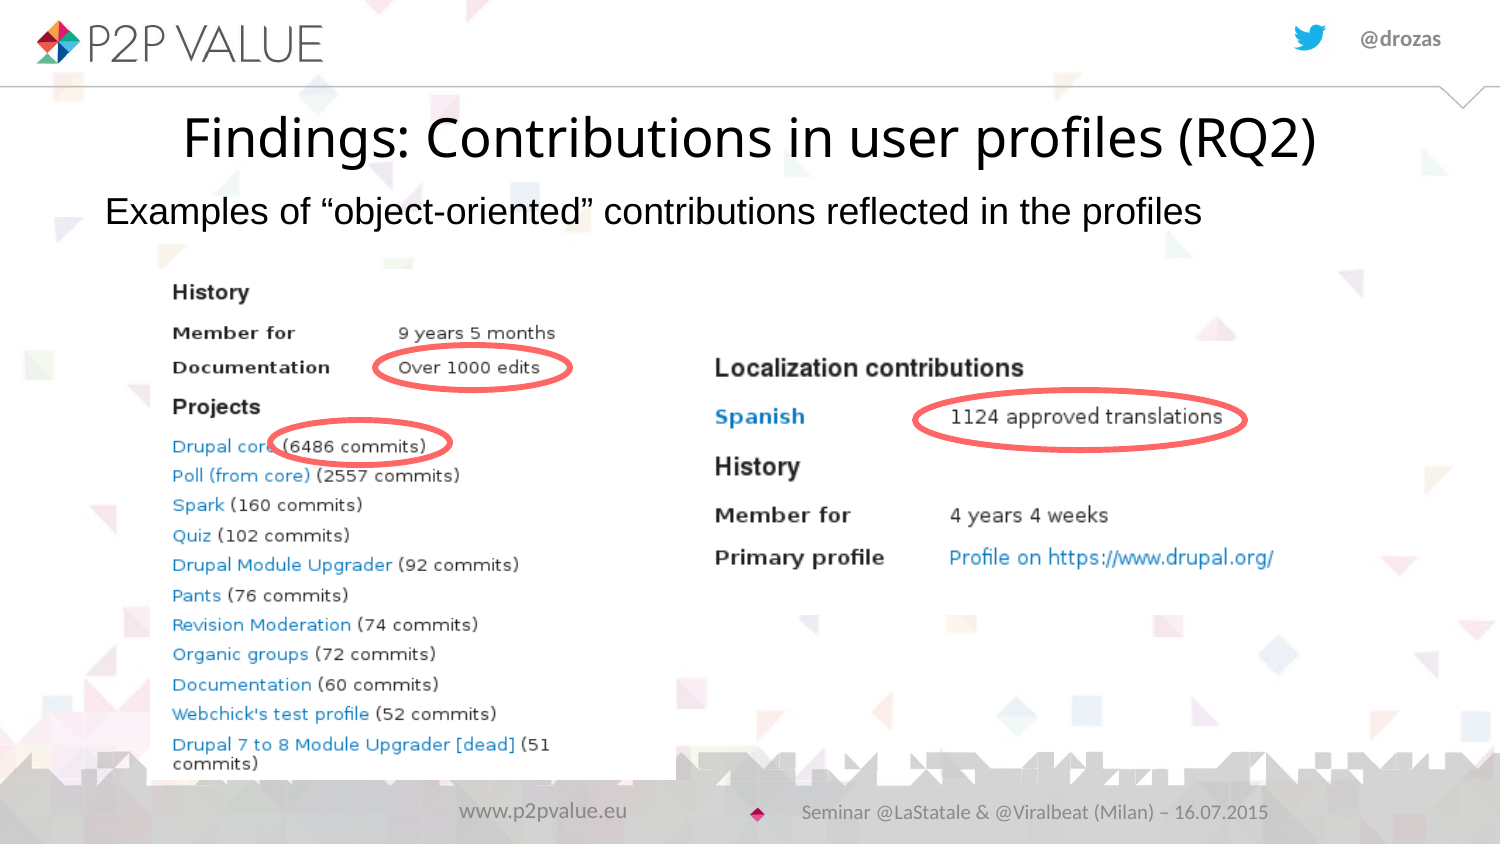

@drozas
# Findings: Contributions in user profiles (RQ2)
Examples of “object-oriented” contributions reflected in the profiles
Seminar @LaStatale & @Viralbeat (Milan) – 16.07.2015
www.p2pvalue.eu